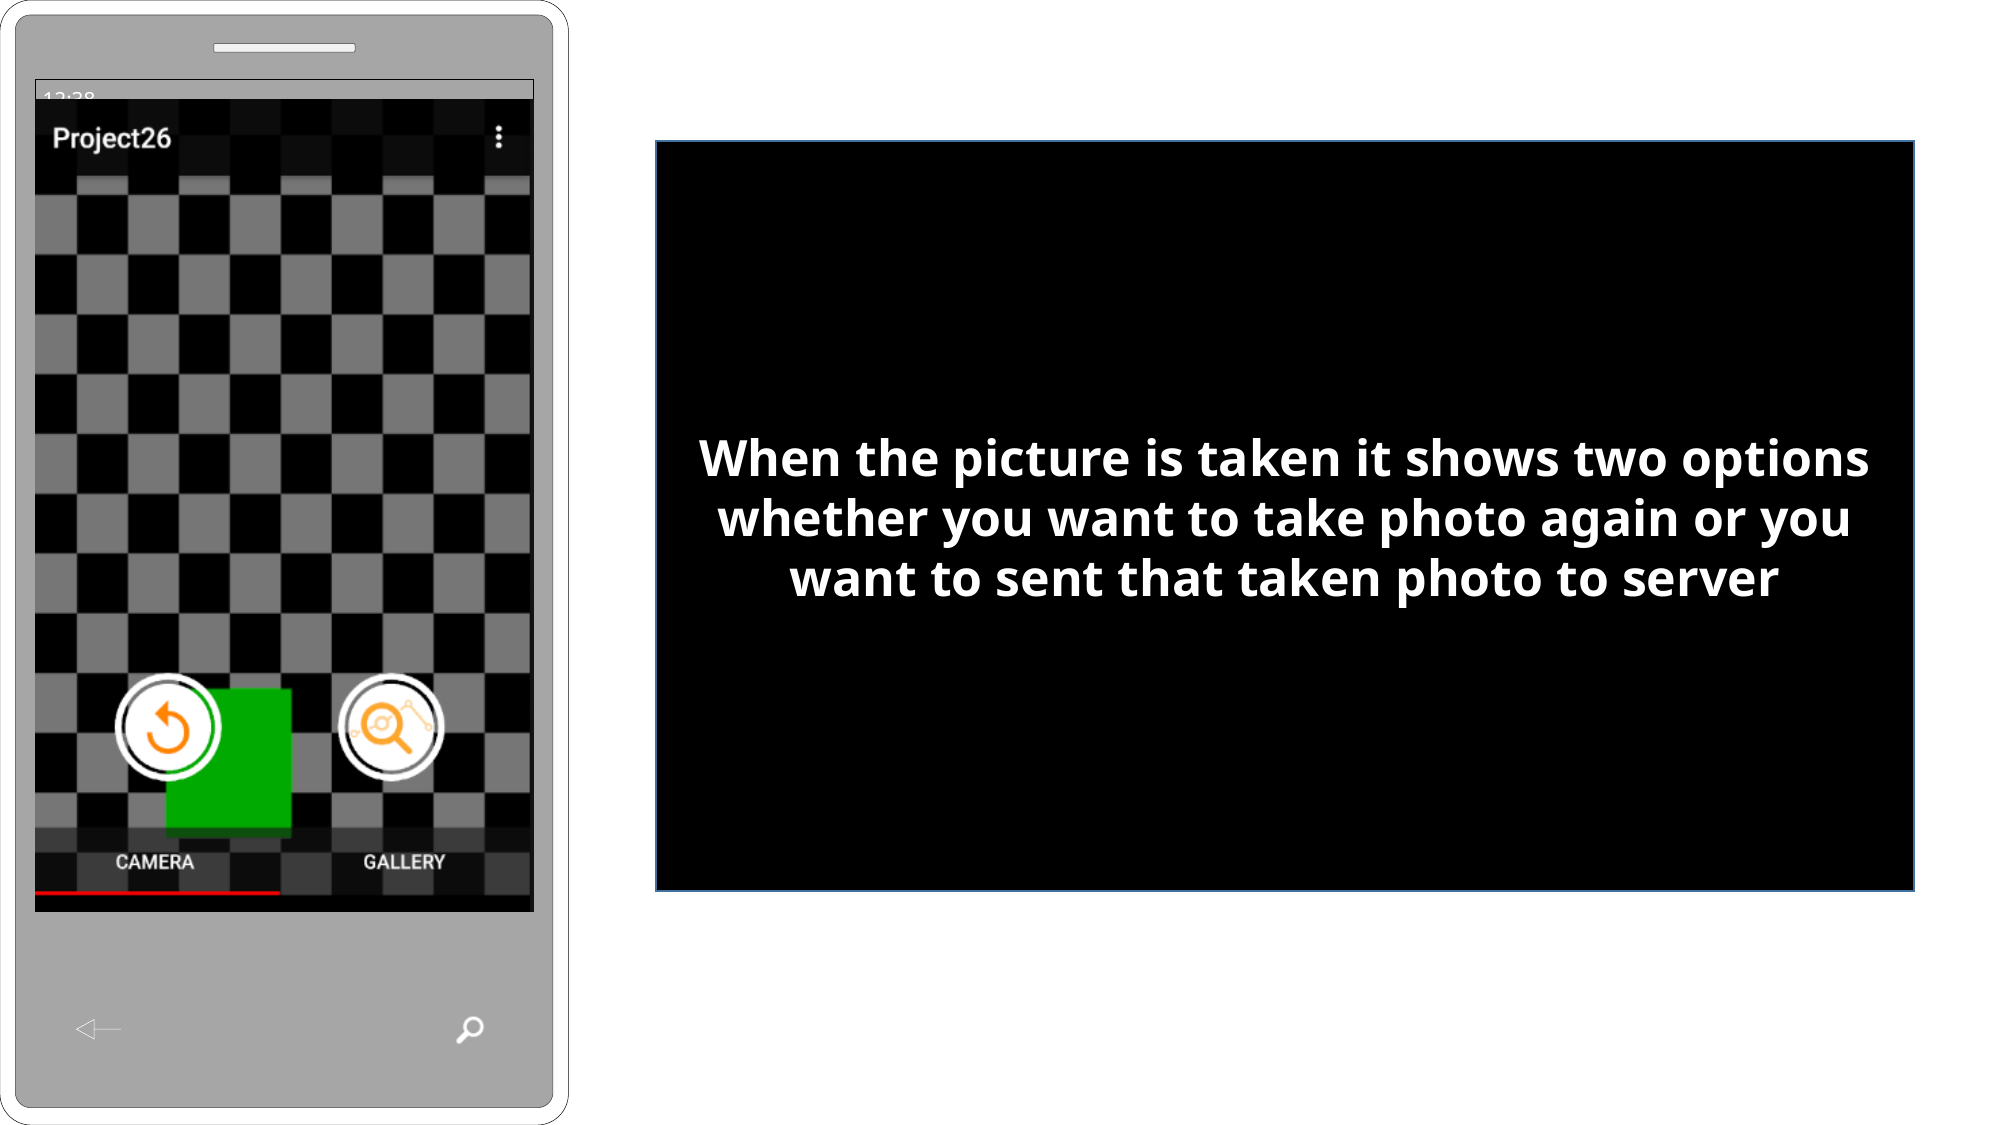

12:38
When the picture is taken it shows two options whether you want to take photo again or you want to sent that taken photo to server